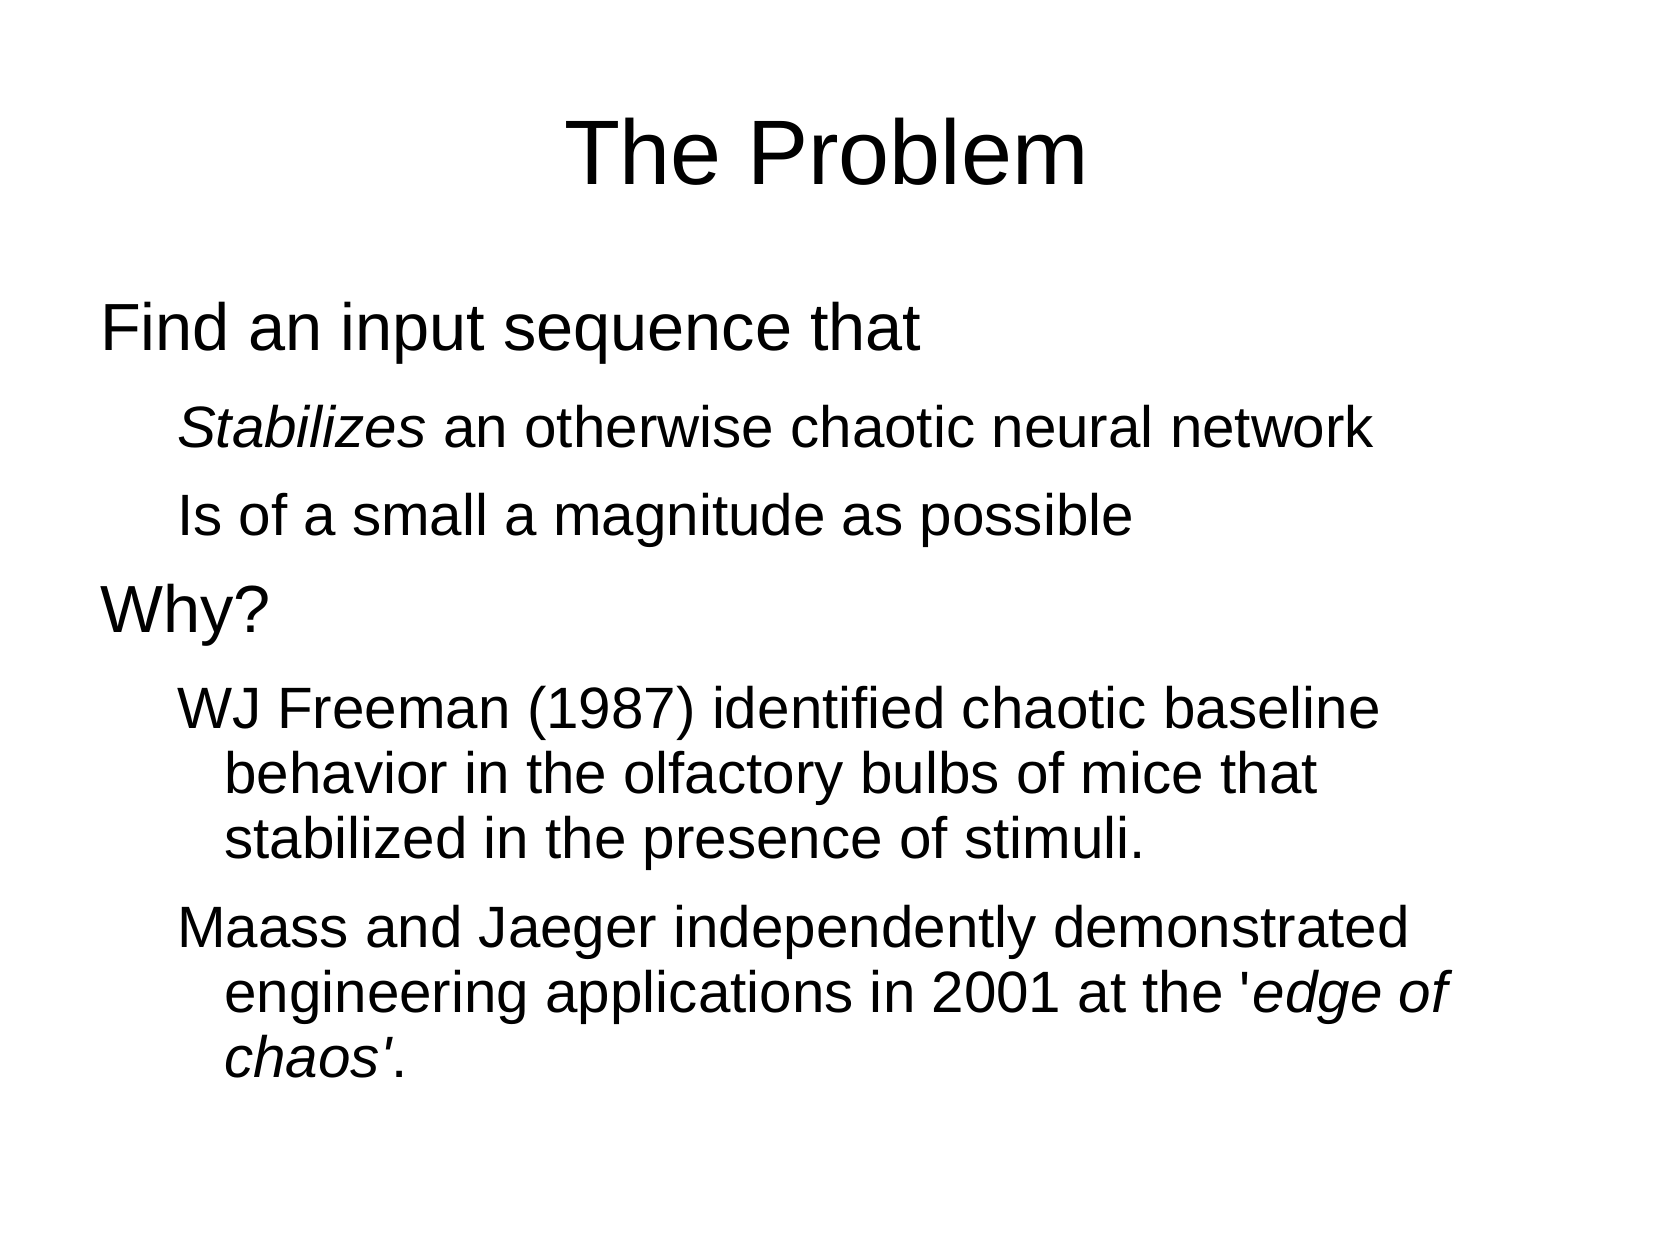

# The Problem
Find an input sequence that
Stabilizes an otherwise chaotic neural network
Is of a small a magnitude as possible
Why?
WJ Freeman (1987) identified chaotic baseline behavior in the olfactory bulbs of mice that stabilized in the presence of stimuli.
Maass and Jaeger independently demonstrated engineering applications in 2001 at the 'edge of chaos'.